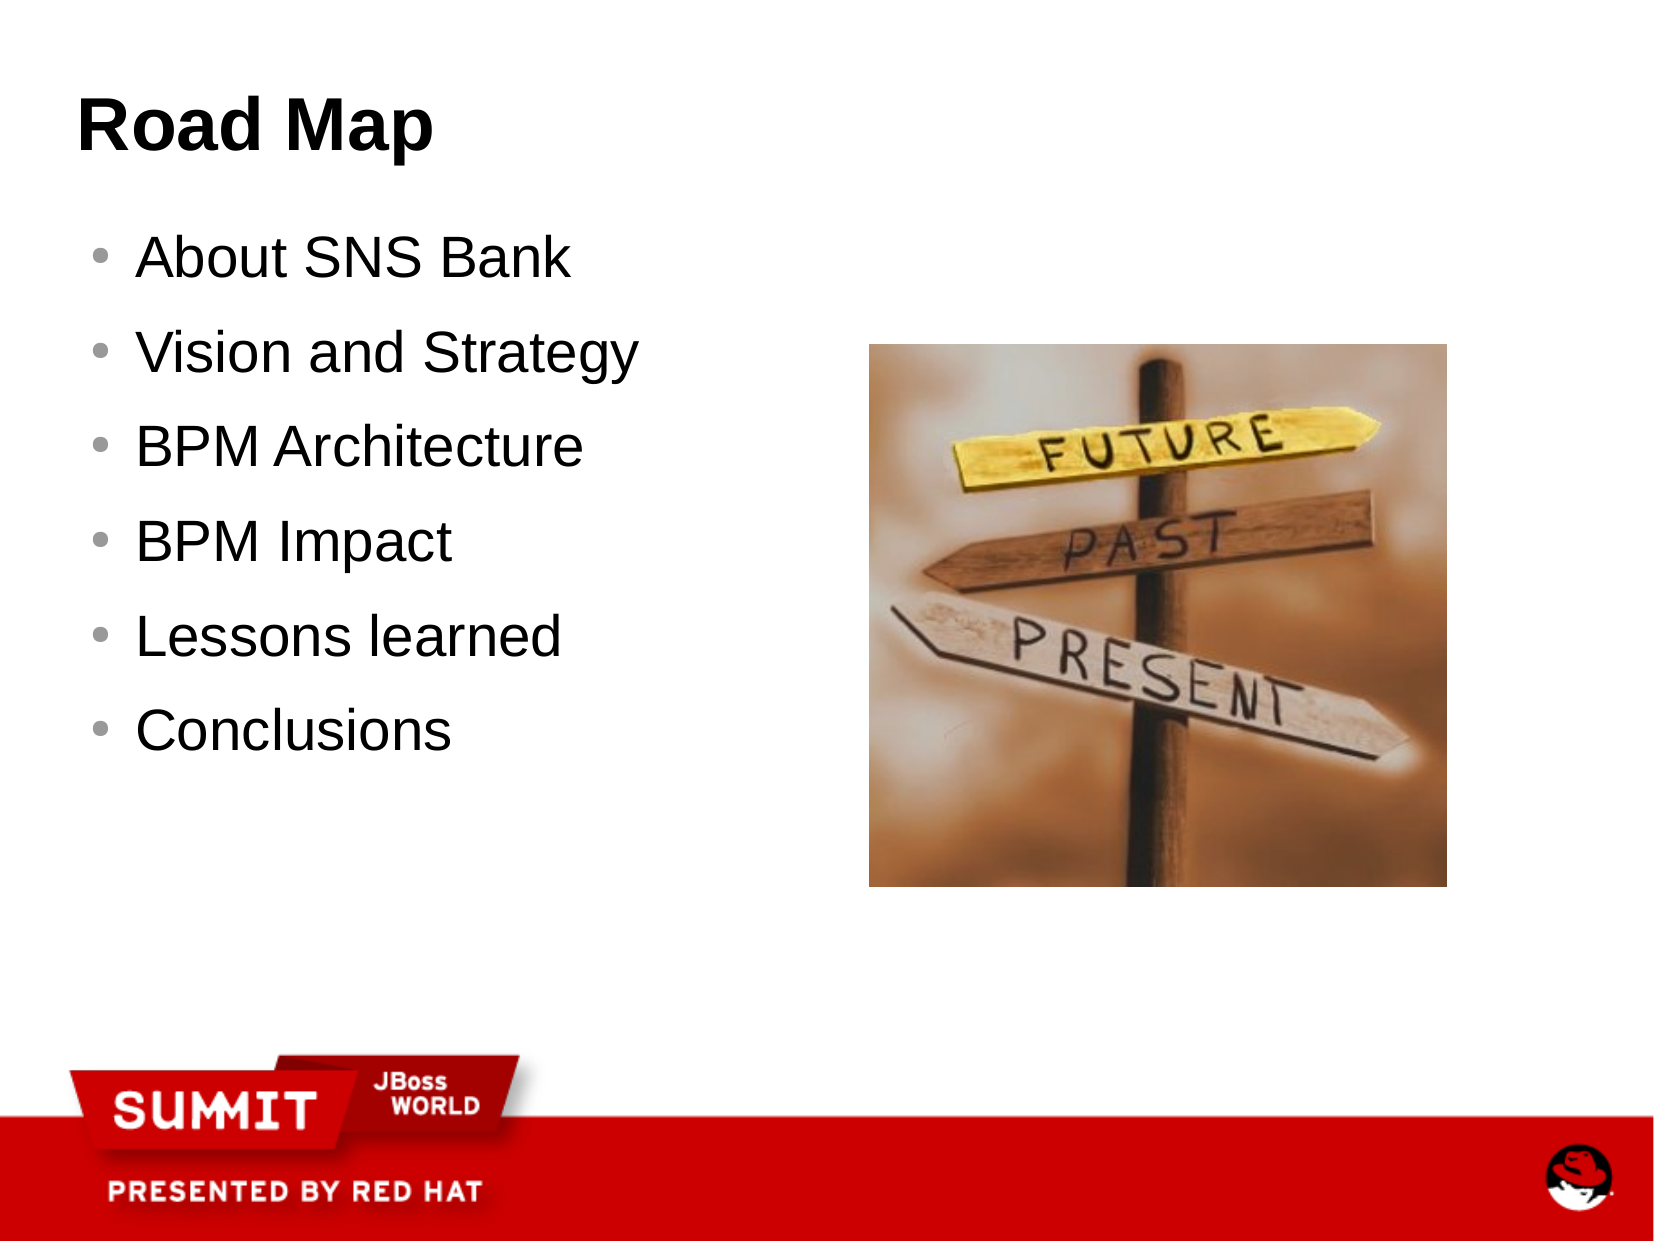

# Road Map
About SNS Bank
Vision and Strategy
BPM Architecture
BPM Impact
Lessons learned
Conclusions